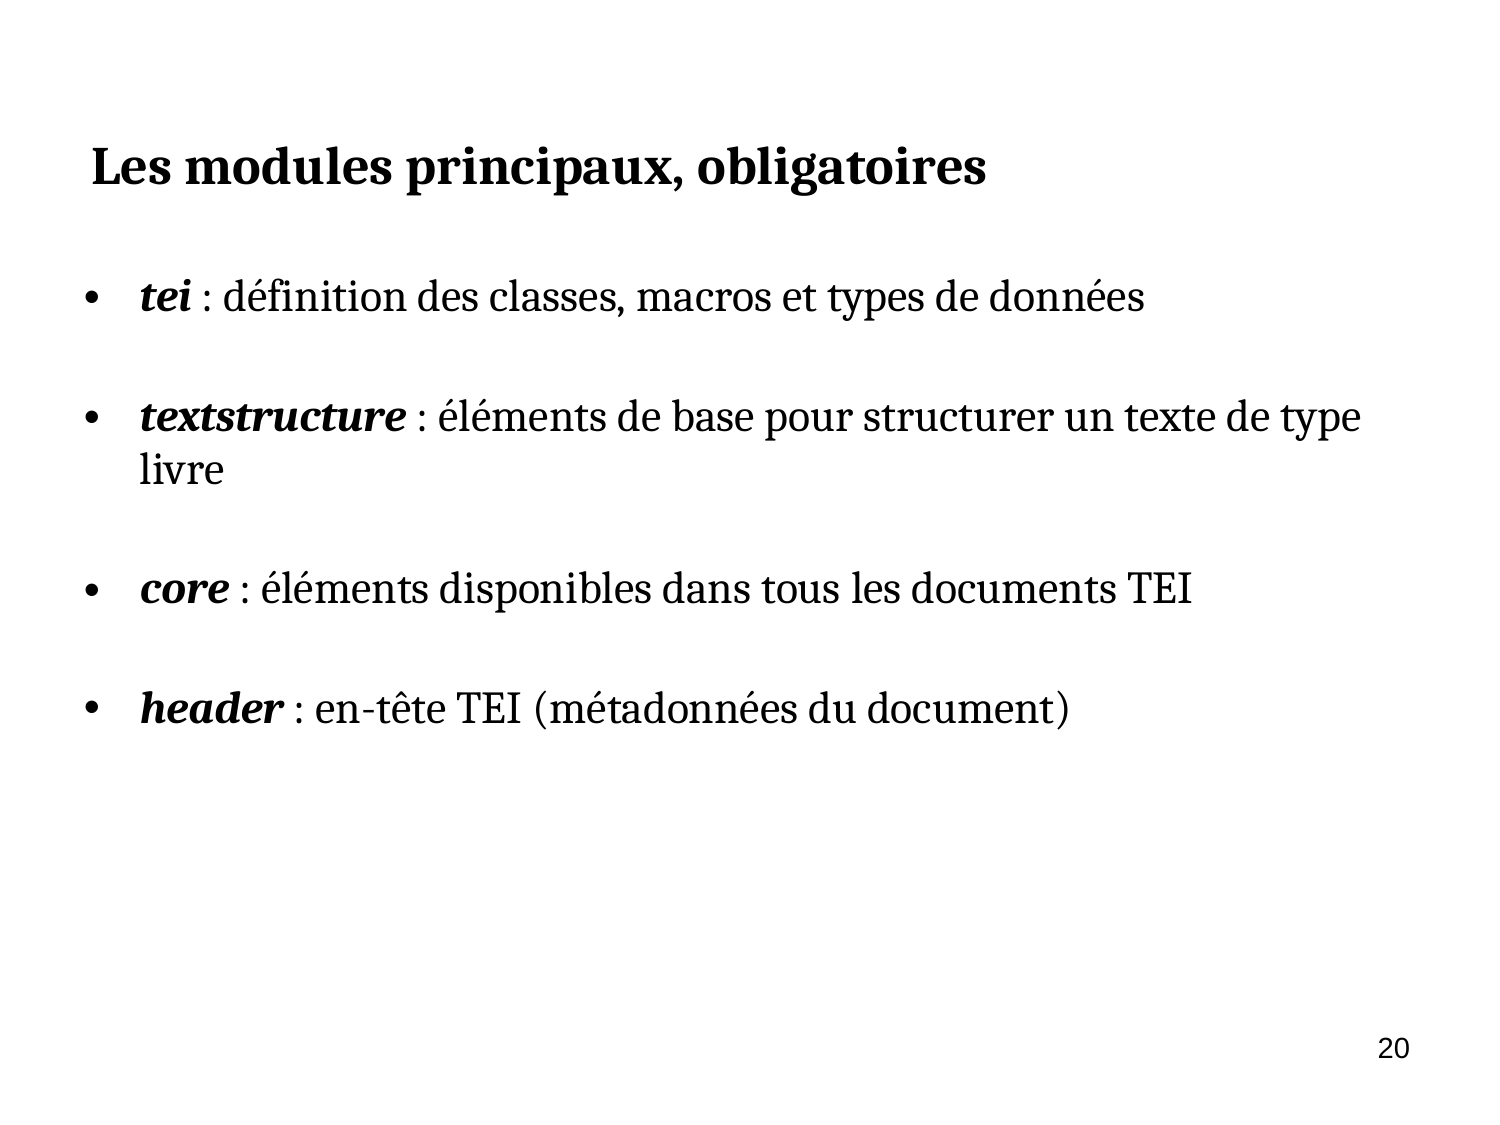

# Les modules principaux, obligatoires
tei : définition des classes, macros et types de données
textstructure : éléments de base pour structurer un texte de type livre
core : éléments disponibles dans tous les documents TEI
header : en-tête TEI (métadonnées du document)